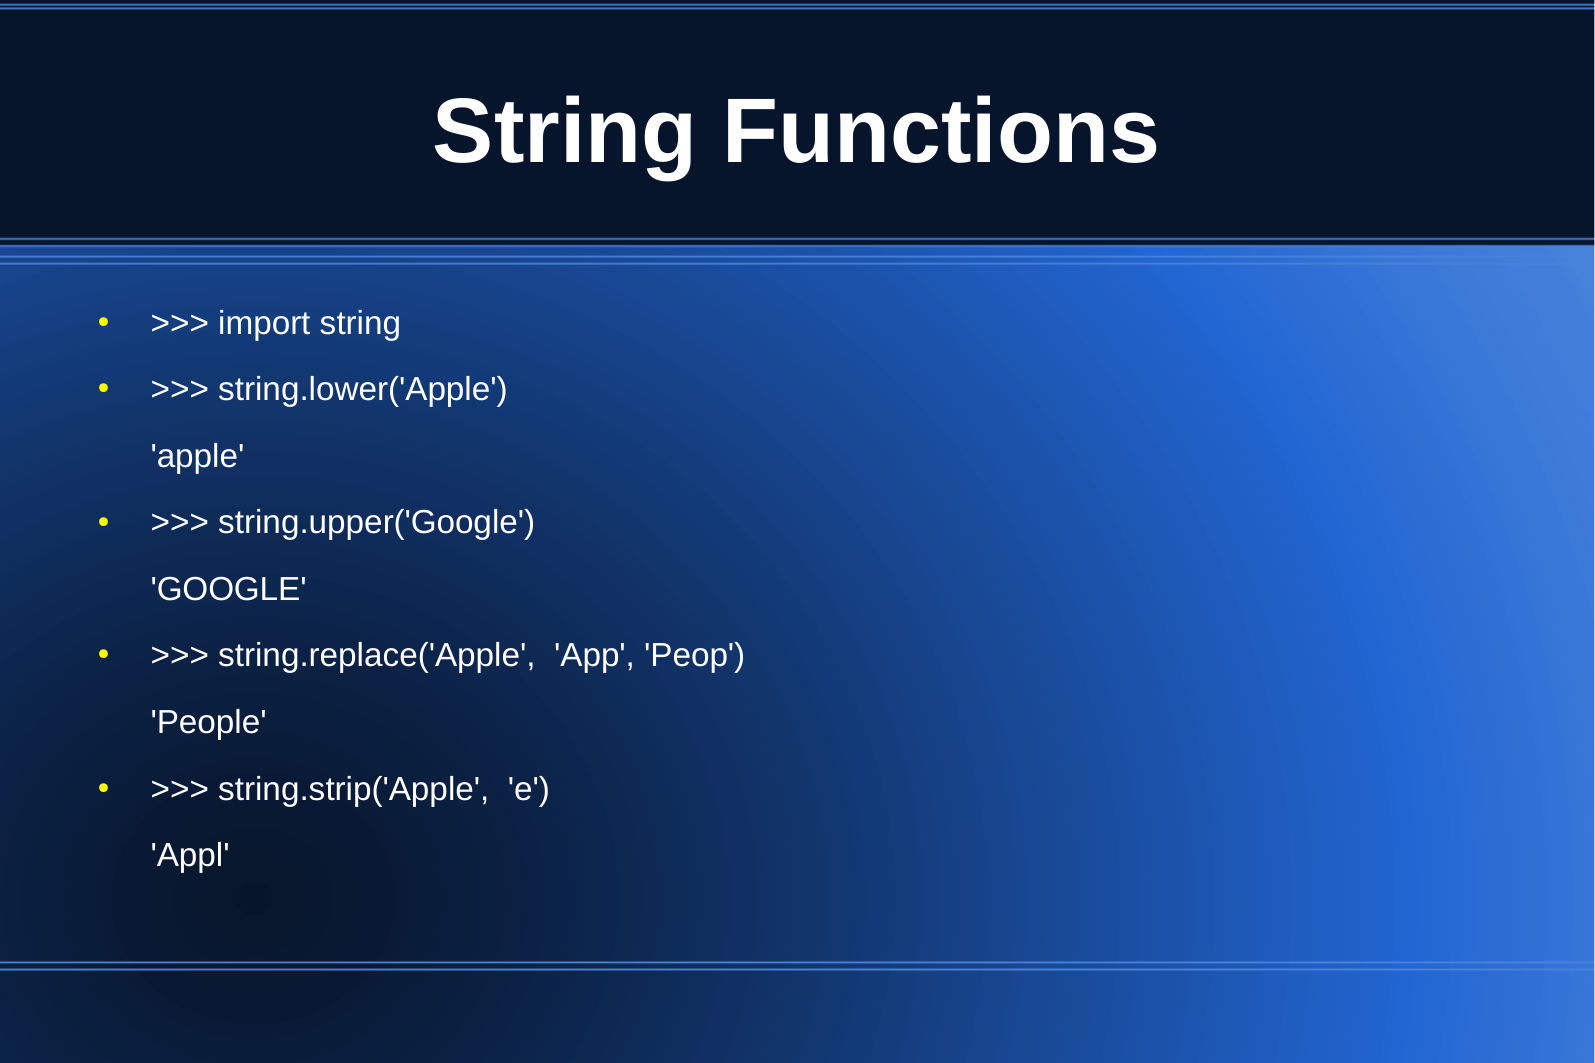

# String Functions
>>> import string
>>> string.lower('Apple')
'apple'
>>> string.upper('Google')
'GOOGLE'
>>> string.replace('Apple', 'App', 'Peop')
'People'
>>> string.strip('Apple', 'e')
'Appl'